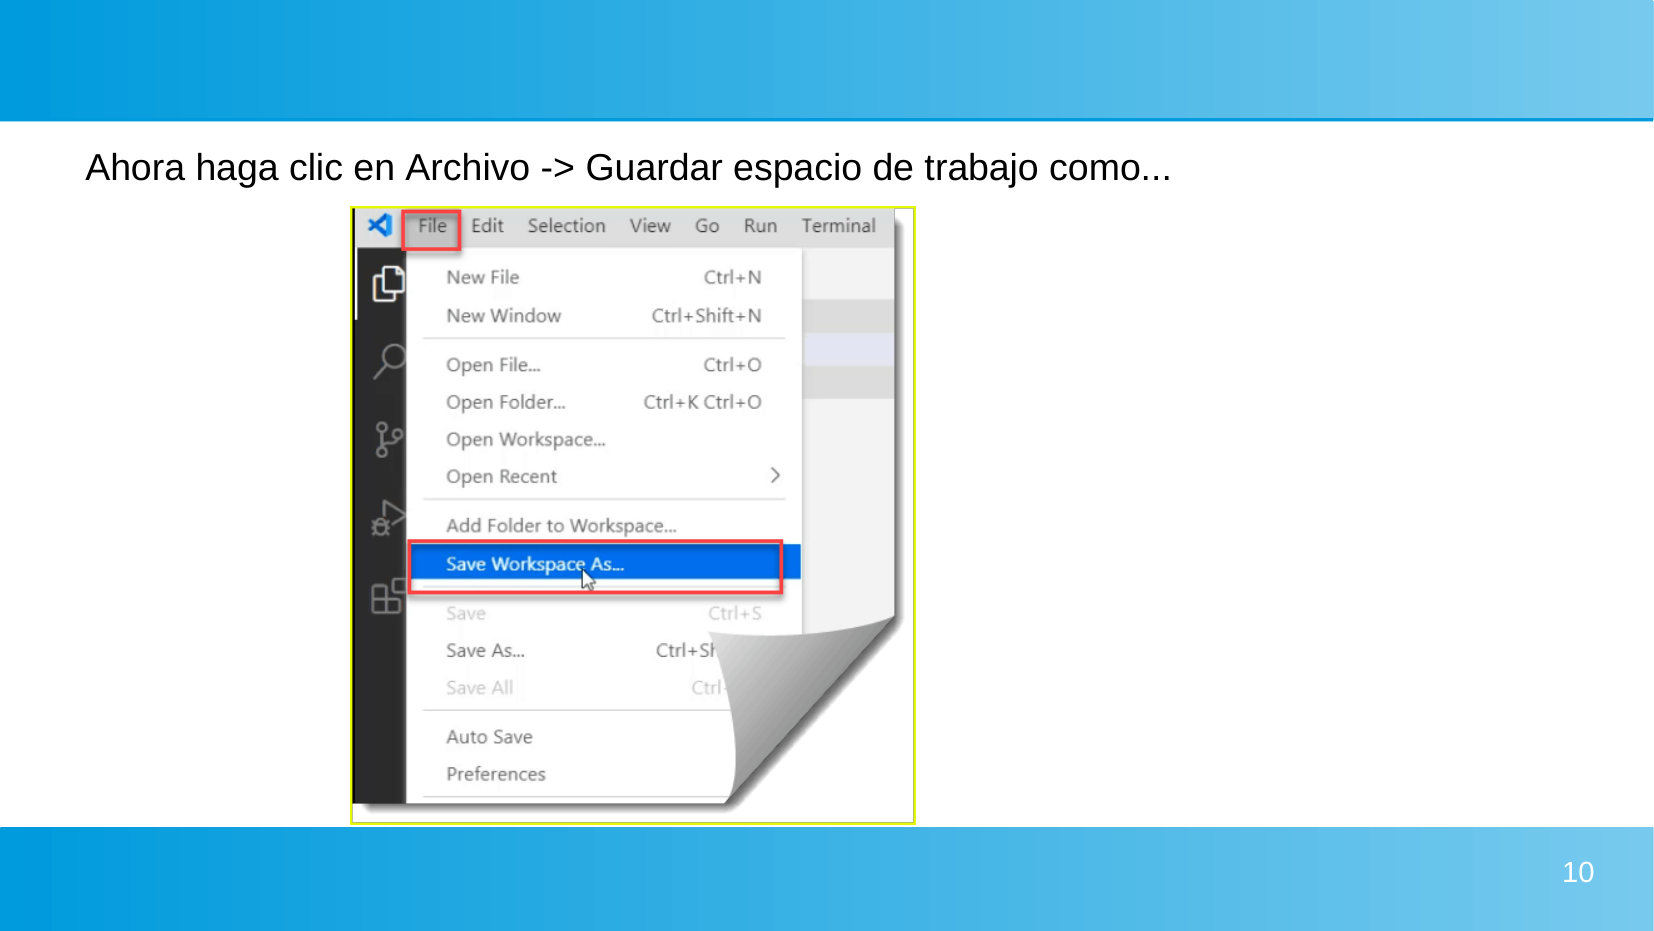

Ahora haga clic en Archivo -> Guardar espacio de trabajo como...
10